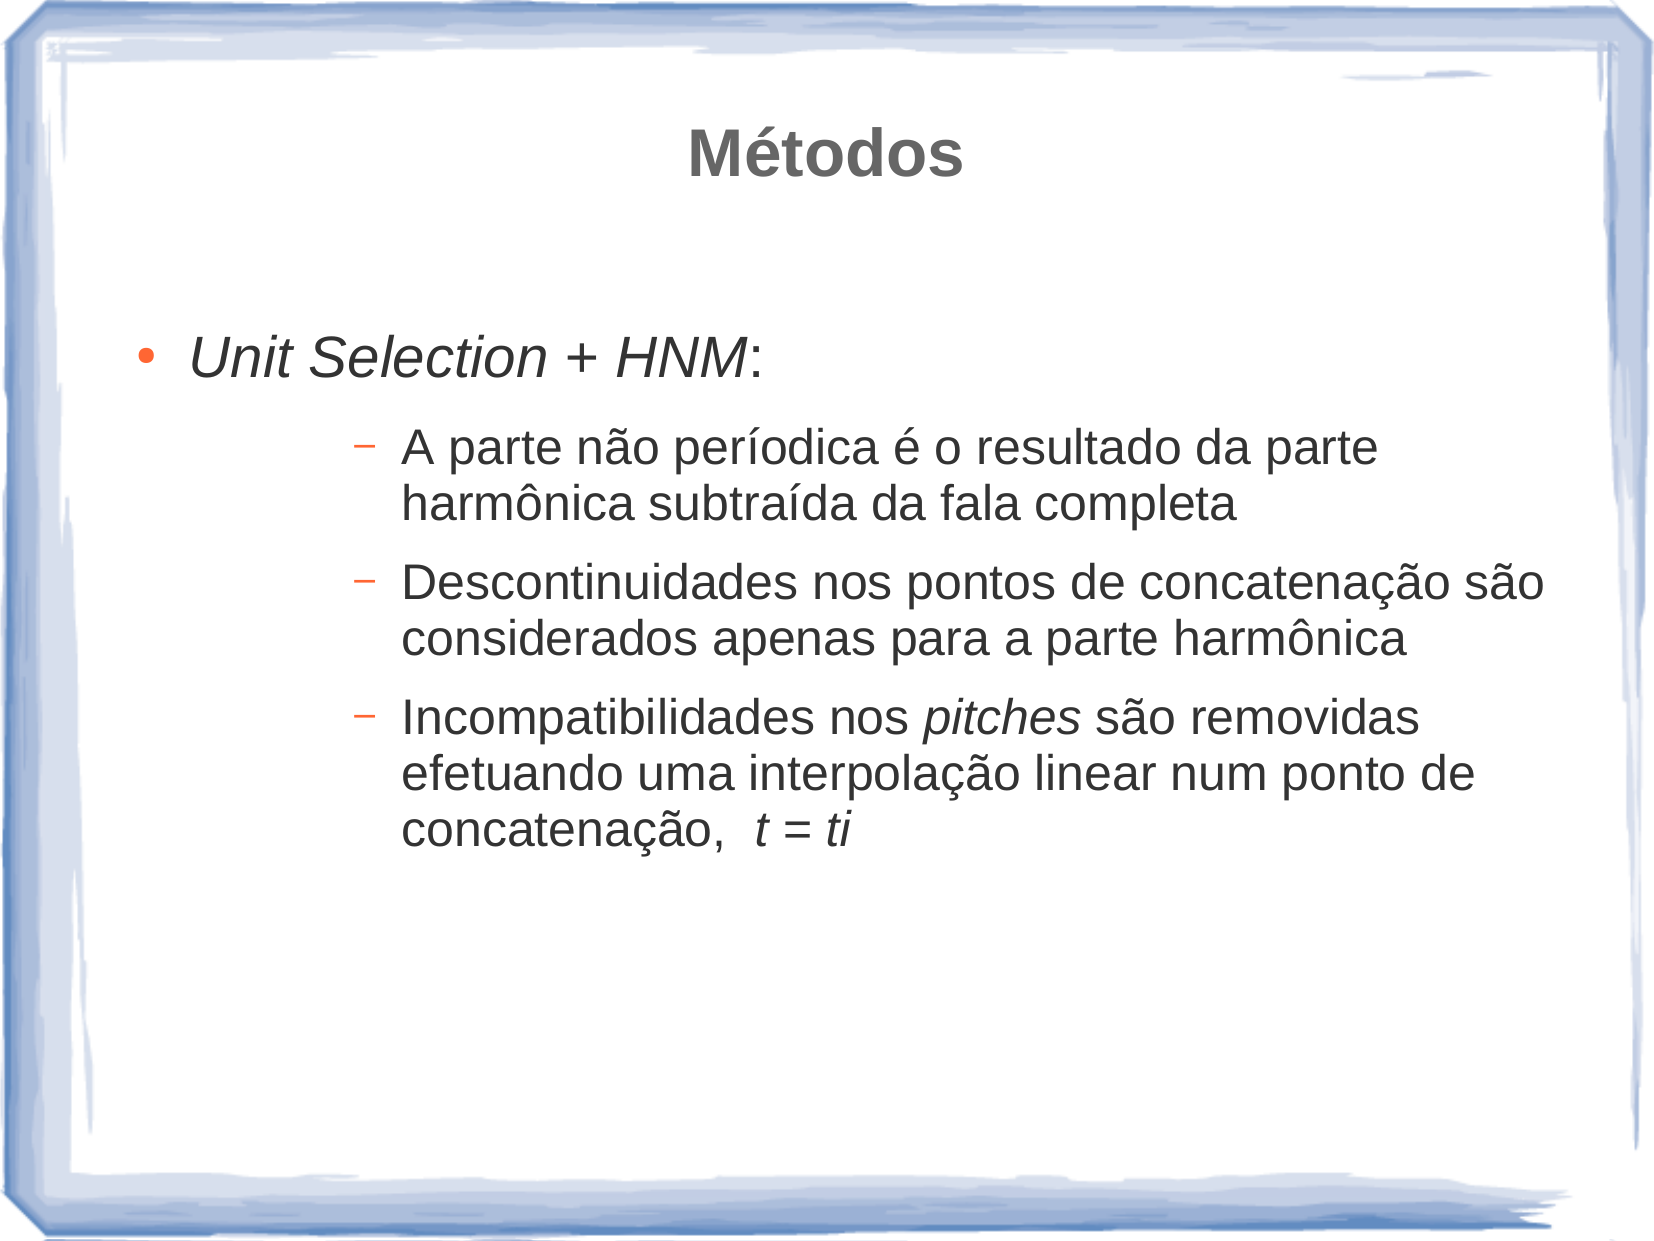

# Métodos
Unit Selection + HNM:
A parte não períodica é o resultado da parte harmônica subtraída da fala completa
Descontinuidades nos pontos de concatenação são considerados apenas para a parte harmônica
Incompatibilidades nos pitches são removidas efetuando uma interpolação linear num ponto de concatenação, t = ti